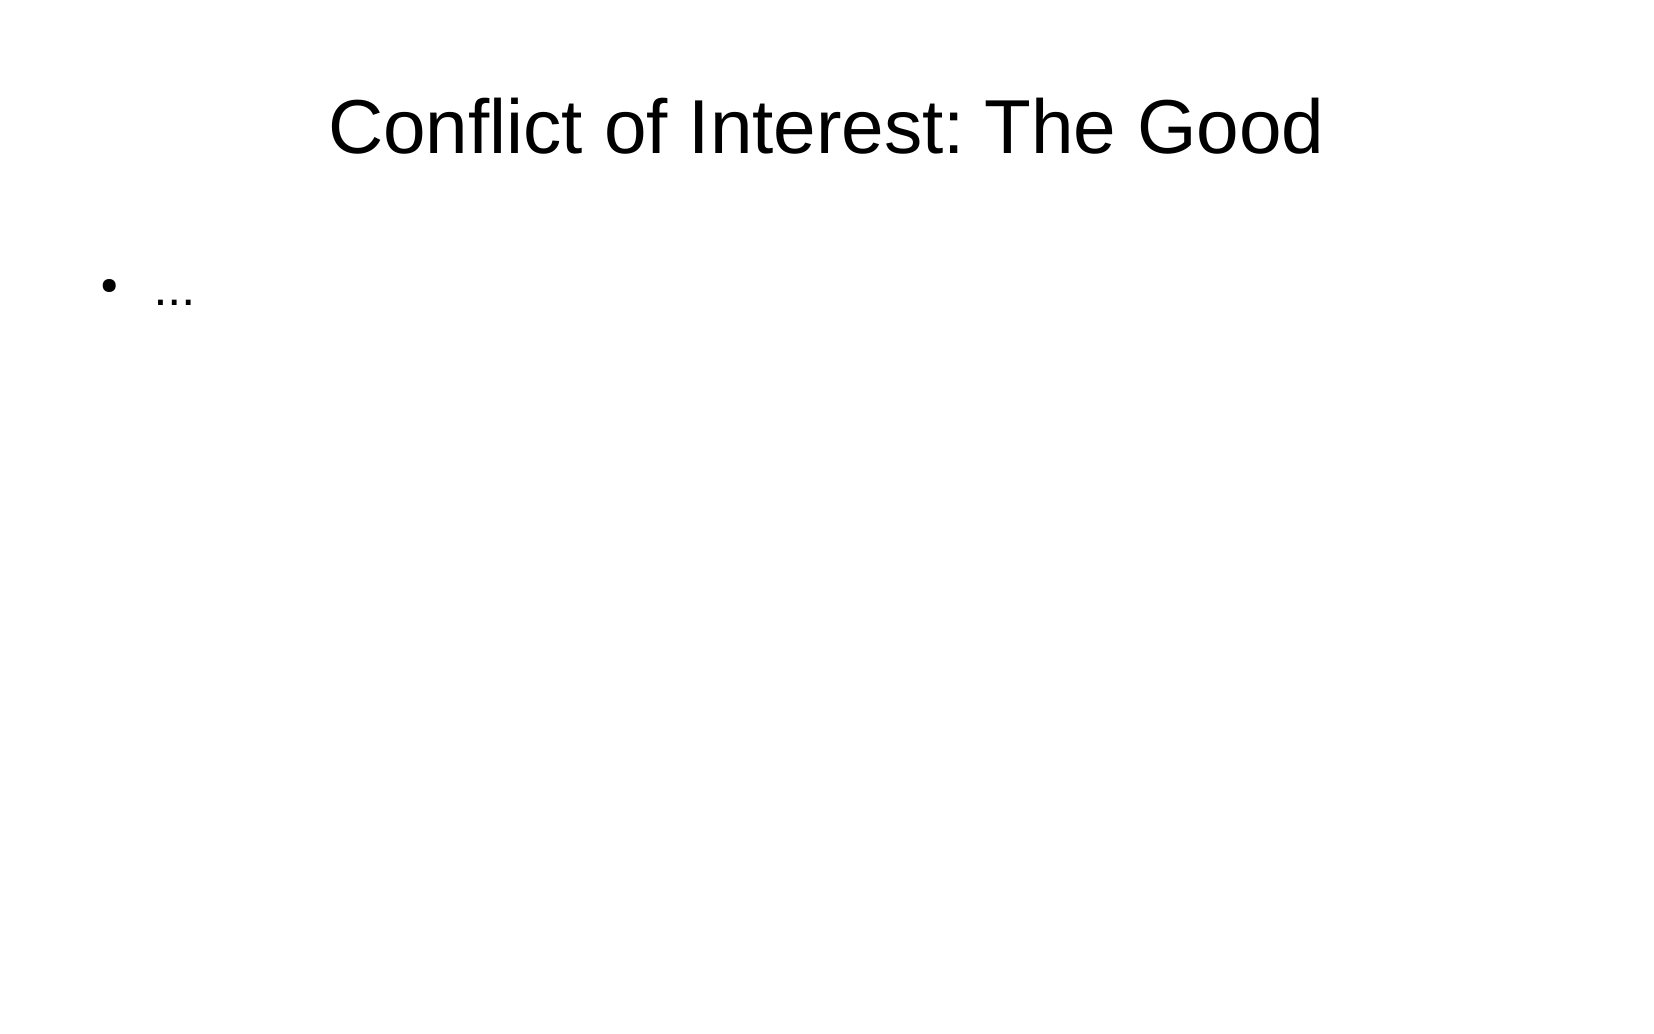

# Conflict of Interest: The Good
...